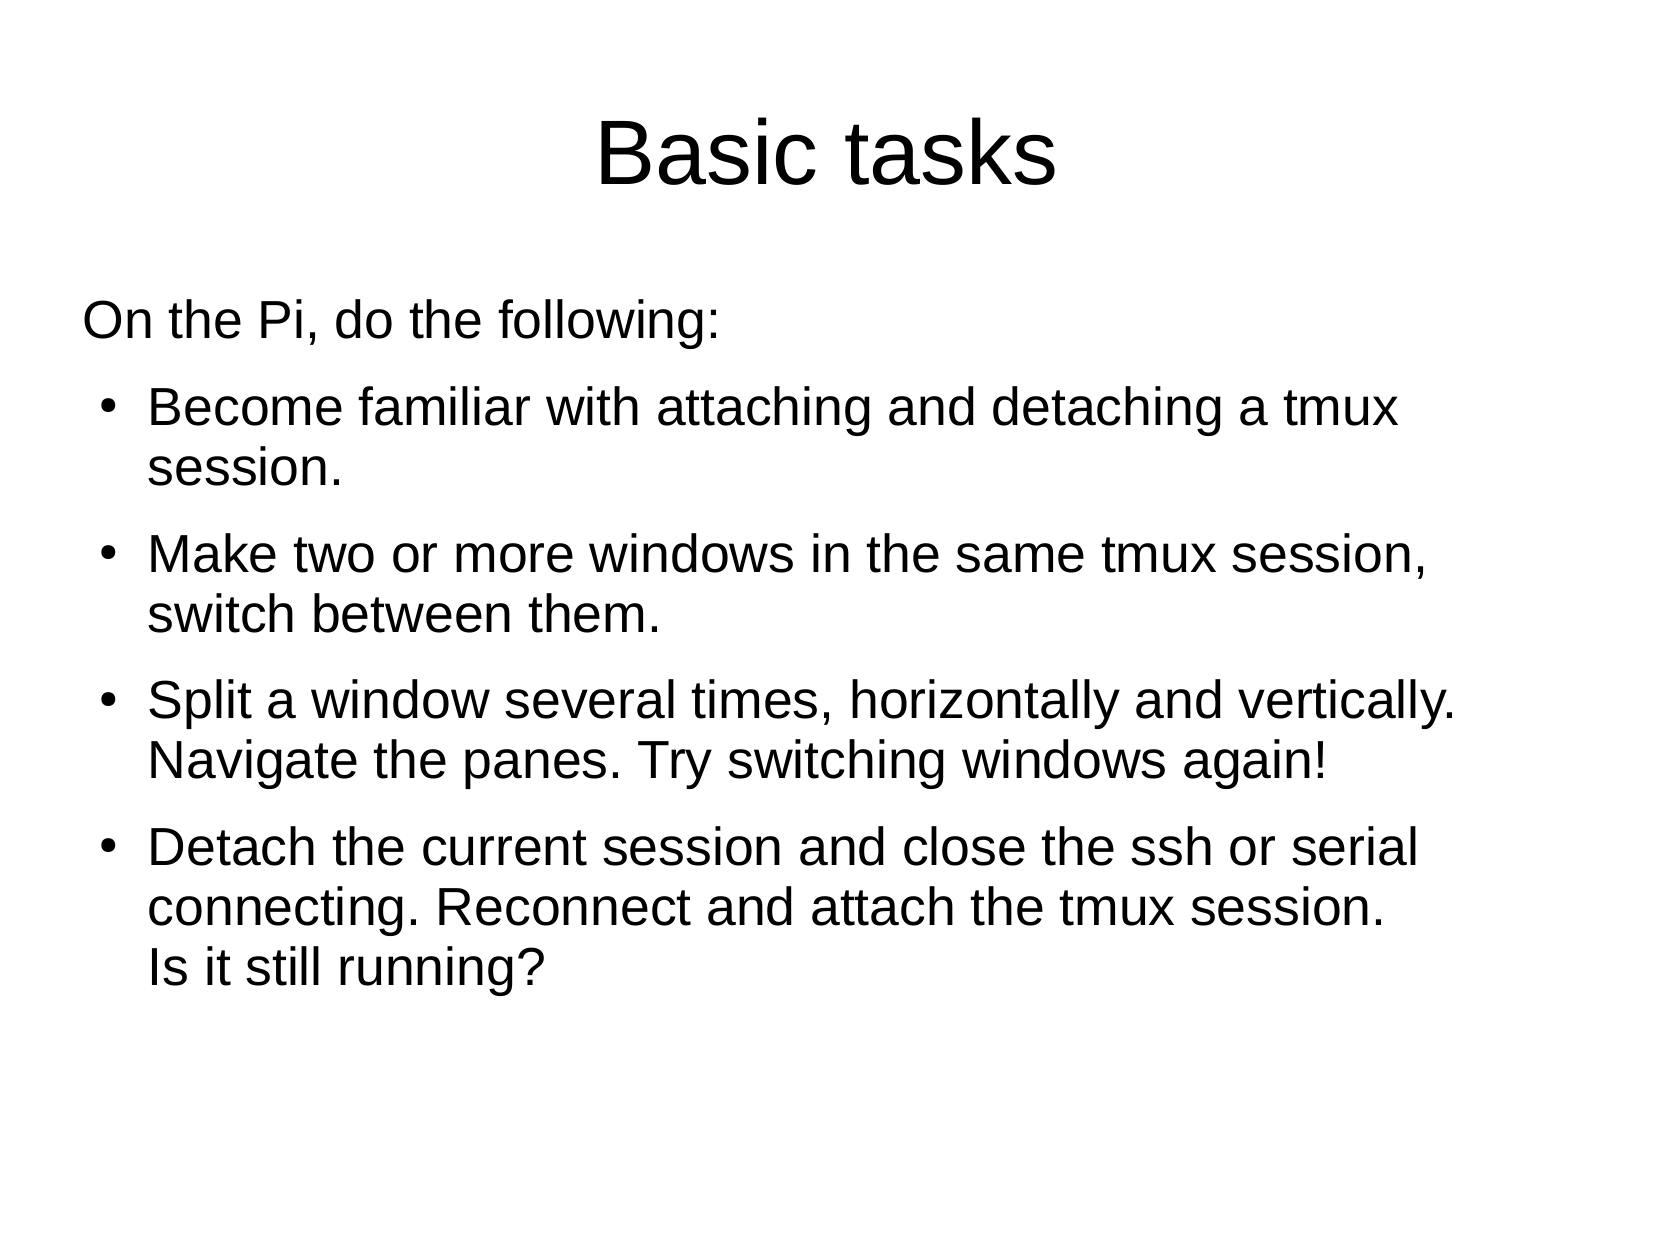

# Basic tasks
On the Pi, do the following:
Become familiar with attaching and detaching a tmux session.
Make two or more windows in the same tmux session, switch between them.
Split a window several times, horizontally and vertically. Navigate the panes. Try switching windows again!
Detach the current session and close the ssh or serial connecting. Reconnect and attach the tmux session.
Is it still running?